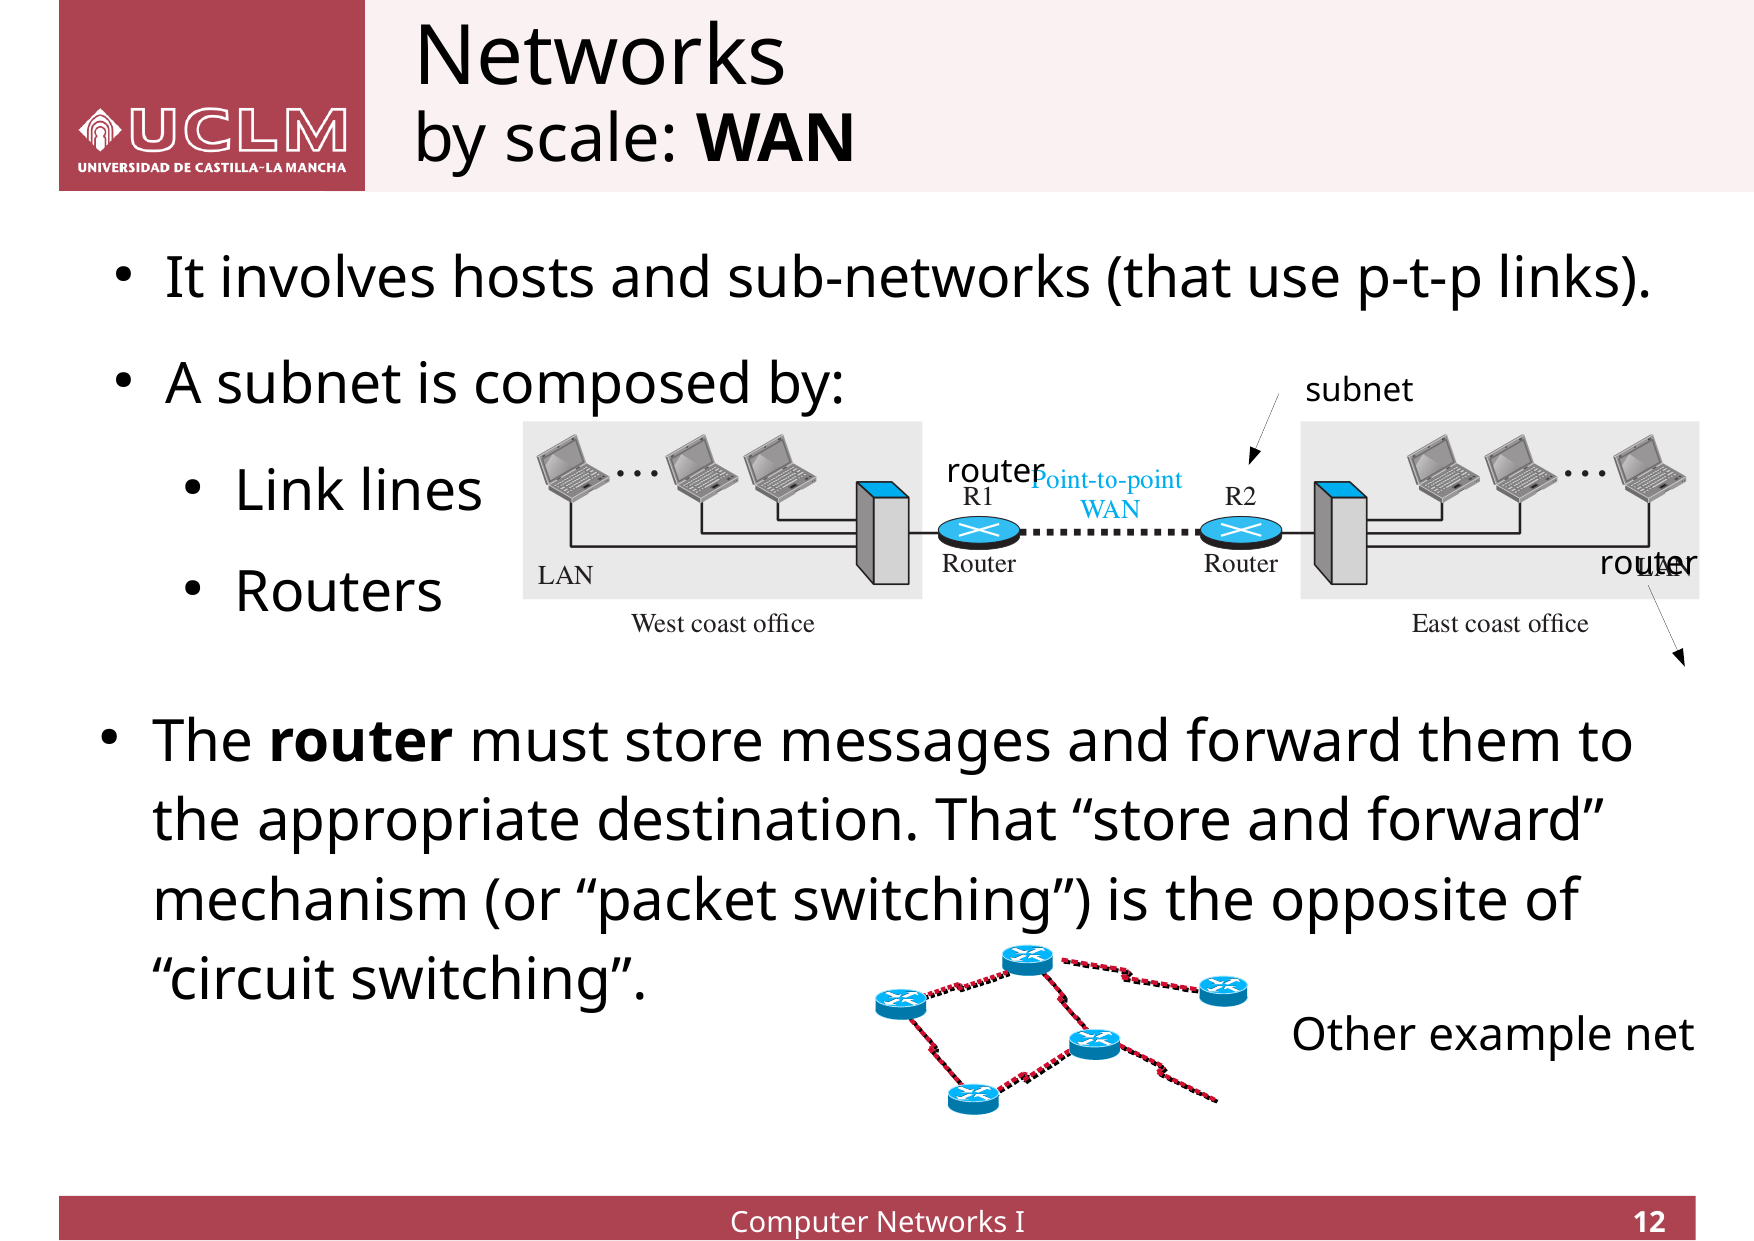

# Networks by scale: WAN
It involves hosts and sub-networks (that use p-t-p links).
A subnet is composed by:
Link lines
Routers
subnet
router
router
The router must store messages and forward them to the appropriate destination. That “store and forward” mechanism (or “packet switching”) is the opposite of “circuit switching”.
Other example net
Computer Networks I
12